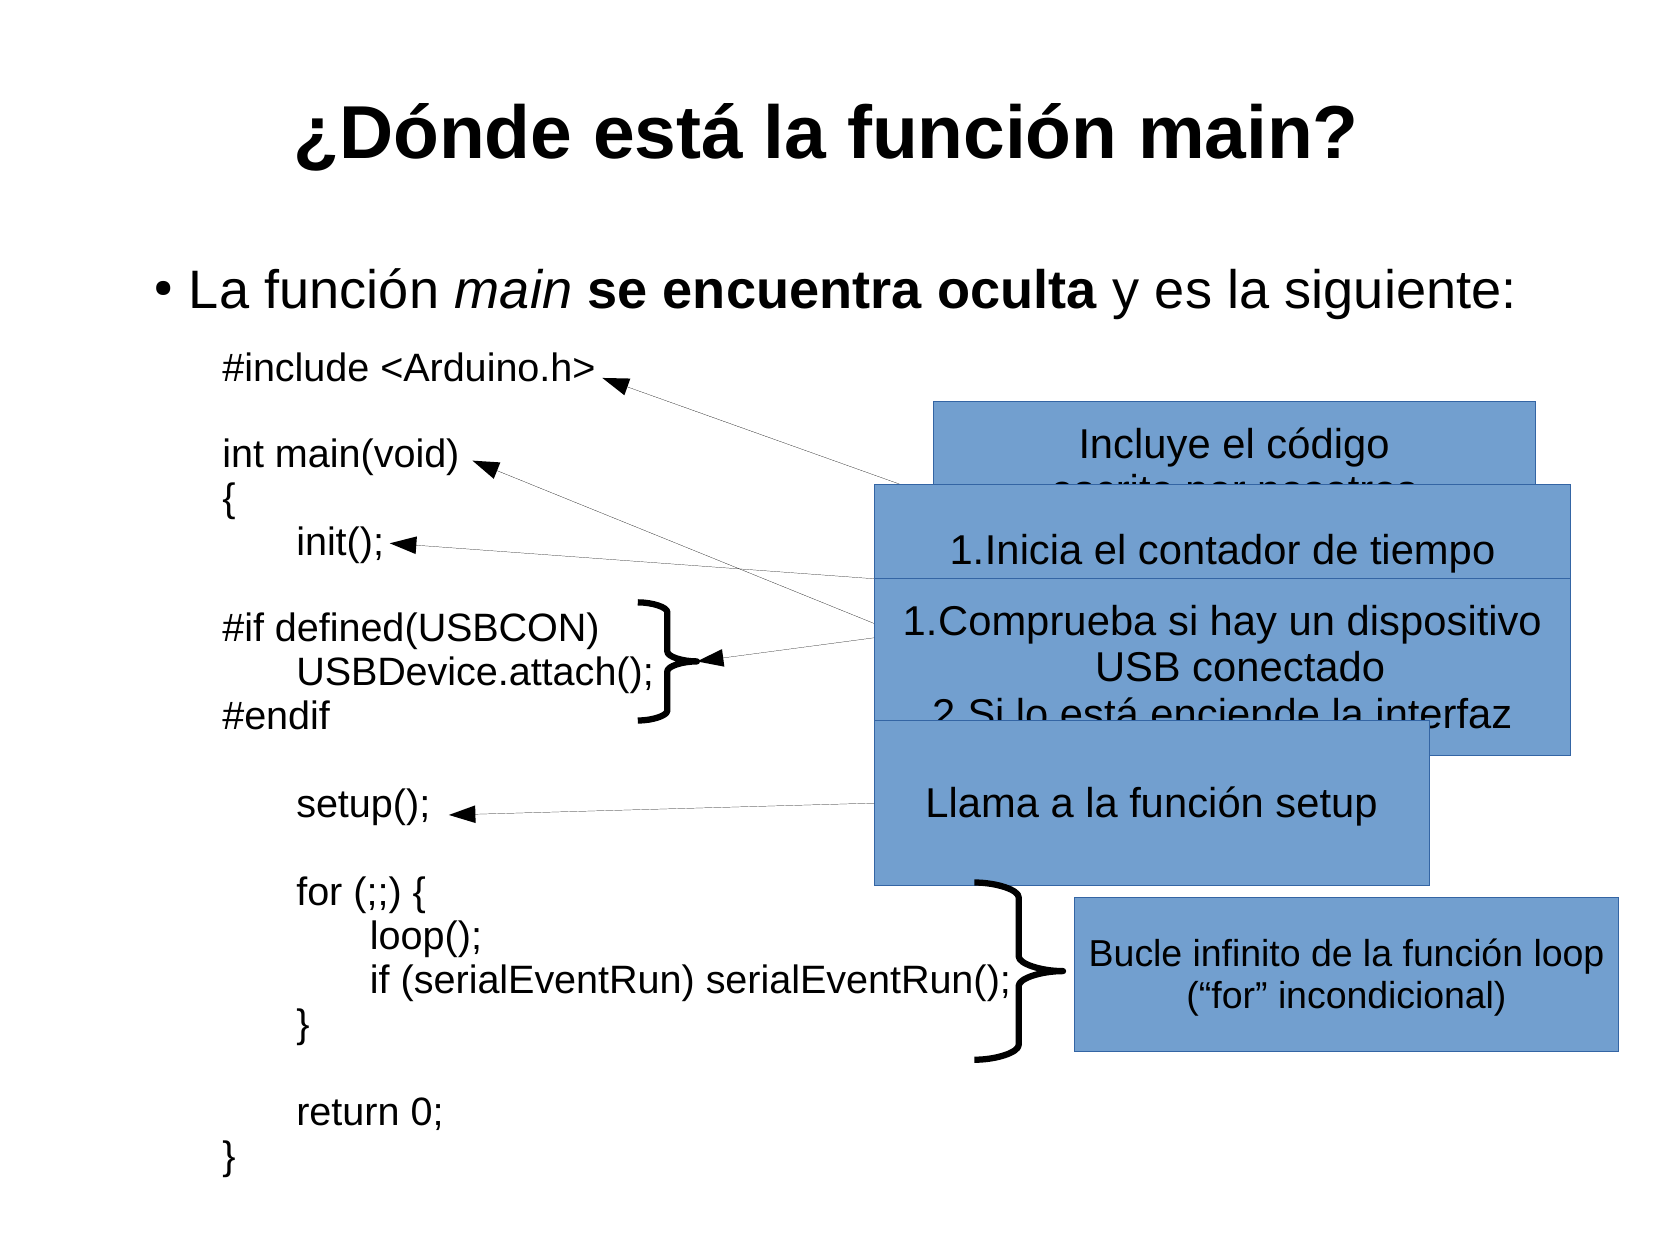

# ¿Dónde está la función main?
La función main se encuentra oculta y es la siguiente:
#include <Arduino.h>
int main(void)
{
	init();
#if defined(USBCON)
	USBDevice.attach();
#endif
	setup();
	for (;;) {
		loop();
		if (serialEventRun) serialEventRun();
	}
	return 0;
}
Incluye el código
escrito por nosotros
(nuestro código fuente)
Inicia el contador de tiempo
Comprueba el convertidor A/D
Equivalente a int main()
Comprueba si hay un dispositivo
USB conectado
Si lo está enciende la interfaz
Llama a la función setup
Bucle infinito de la función loop
(“for” incondicional)